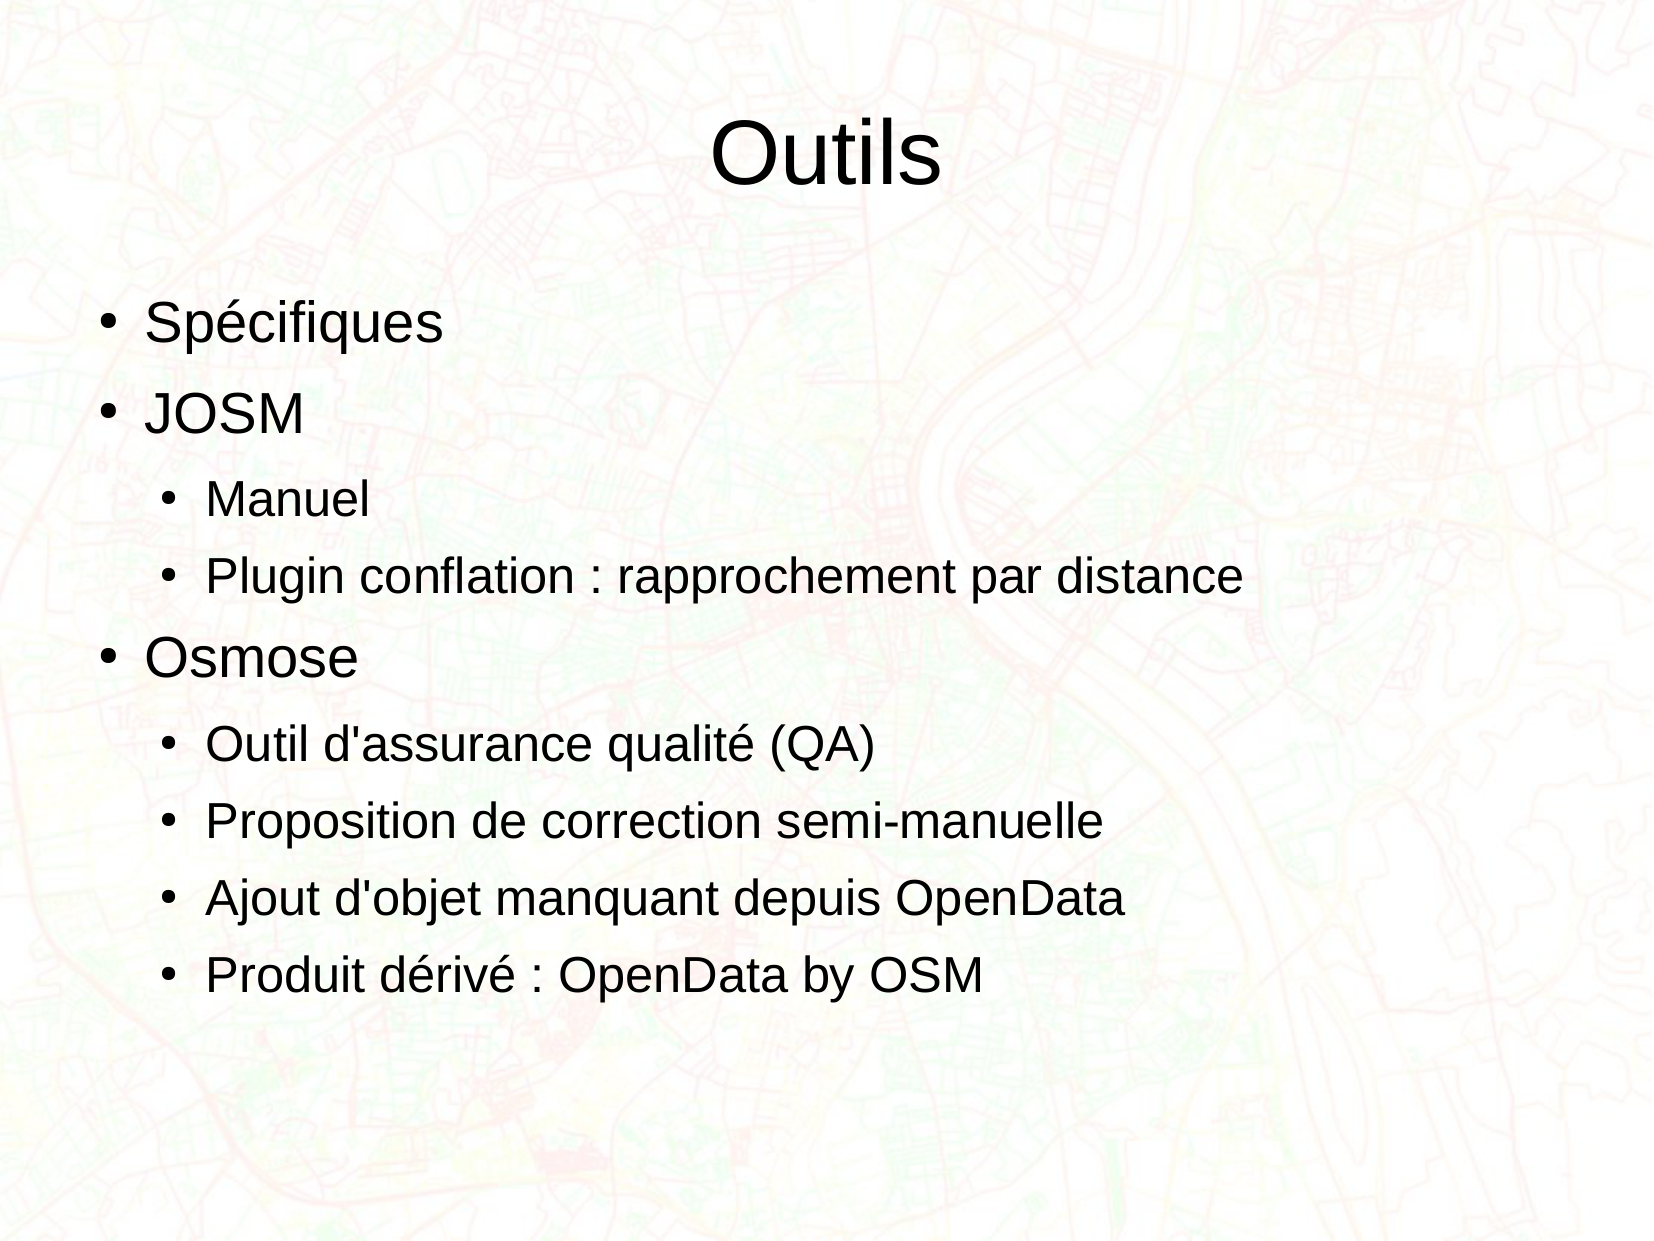

# Outils
Spécifiques
JOSM
Manuel
Plugin conflation : rapprochement par distance
Osmose
Outil d'assurance qualité (QA)
Proposition de correction semi-manuelle
Ajout d'objet manquant depuis OpenData
Produit dérivé : OpenData by OSM